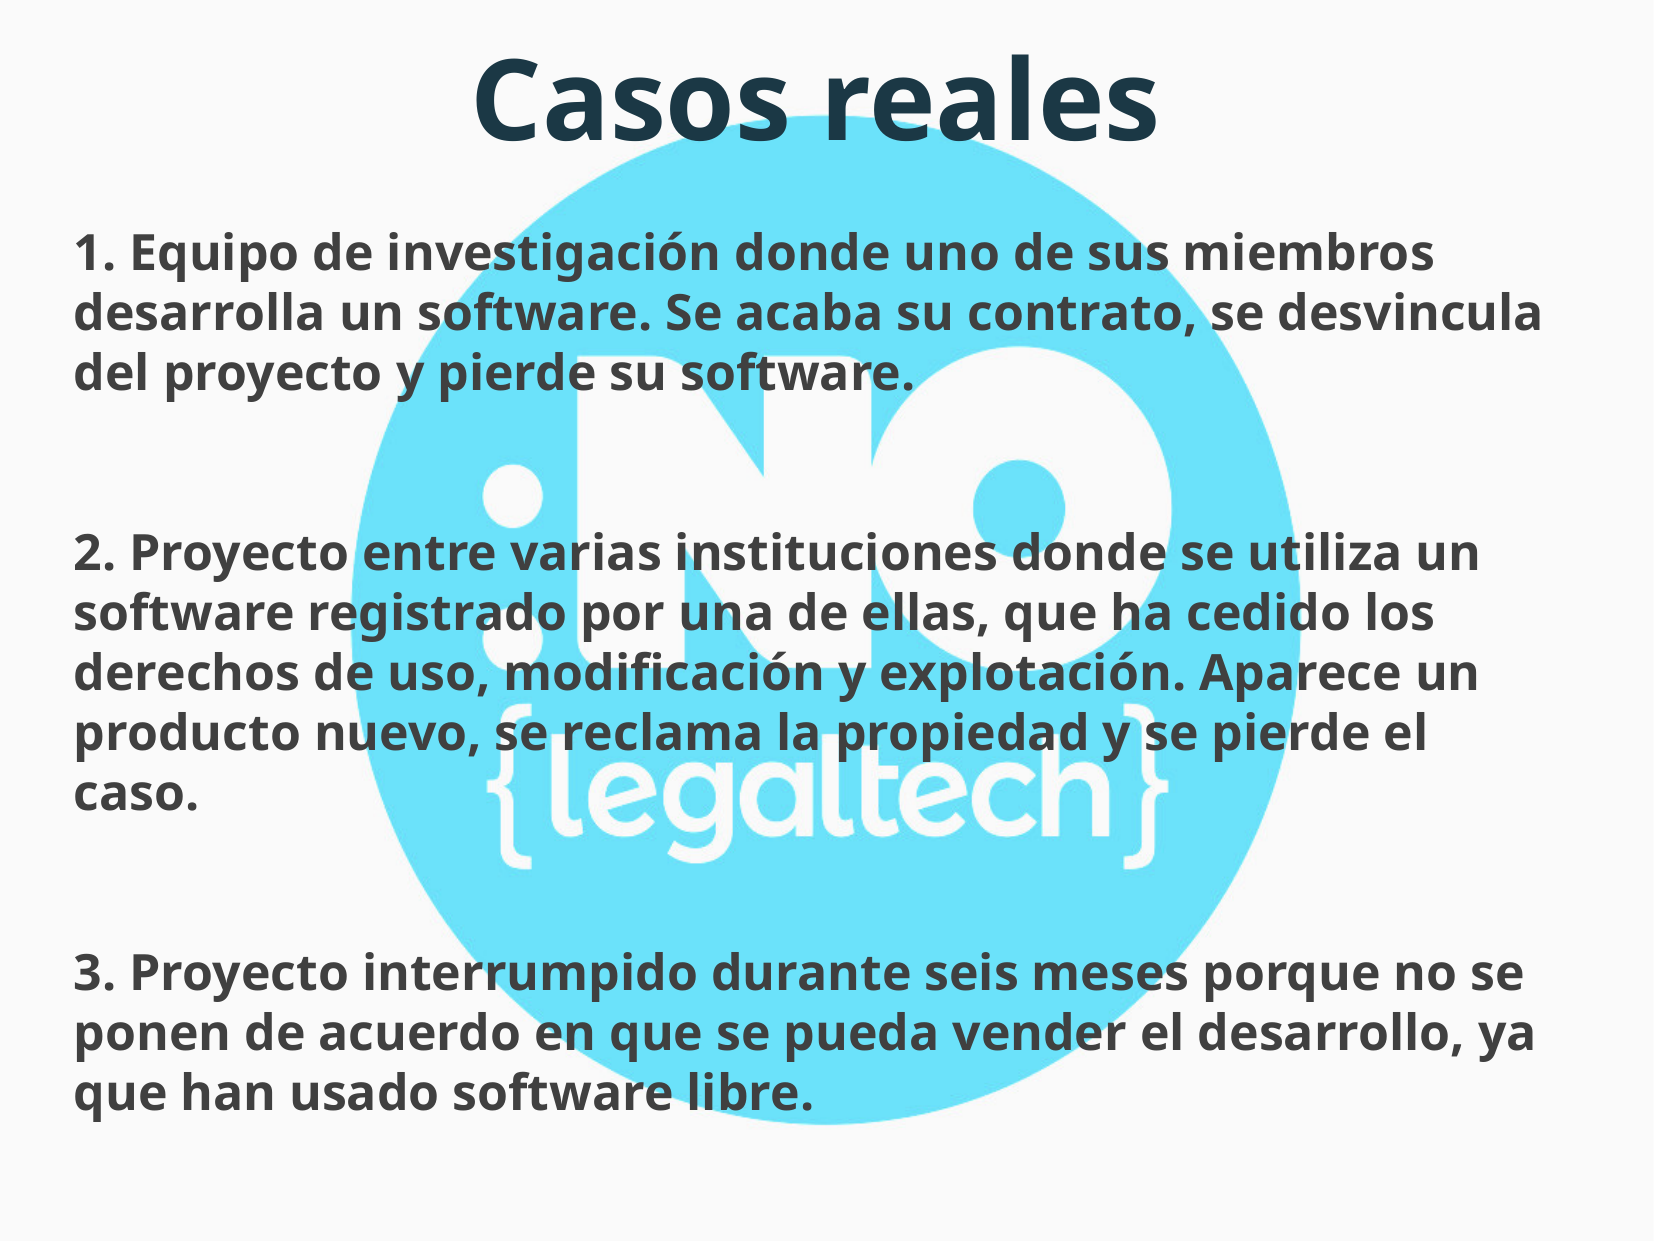

# Casos reales
1. Equipo de investigación donde uno de sus miembros desarrolla un software. Se acaba su contrato, se desvincula del proyecto y pierde su software.
2. Proyecto entre varias instituciones donde se utiliza un software registrado por una de ellas, que ha cedido los derechos de uso, modificación y explotación. Aparece un producto nuevo, se reclama la propiedad y se pierde el caso.
3. Proyecto interrumpido durante seis meses porque no se ponen de acuerdo en que se pueda vender el desarrollo, ya que han usado software libre.